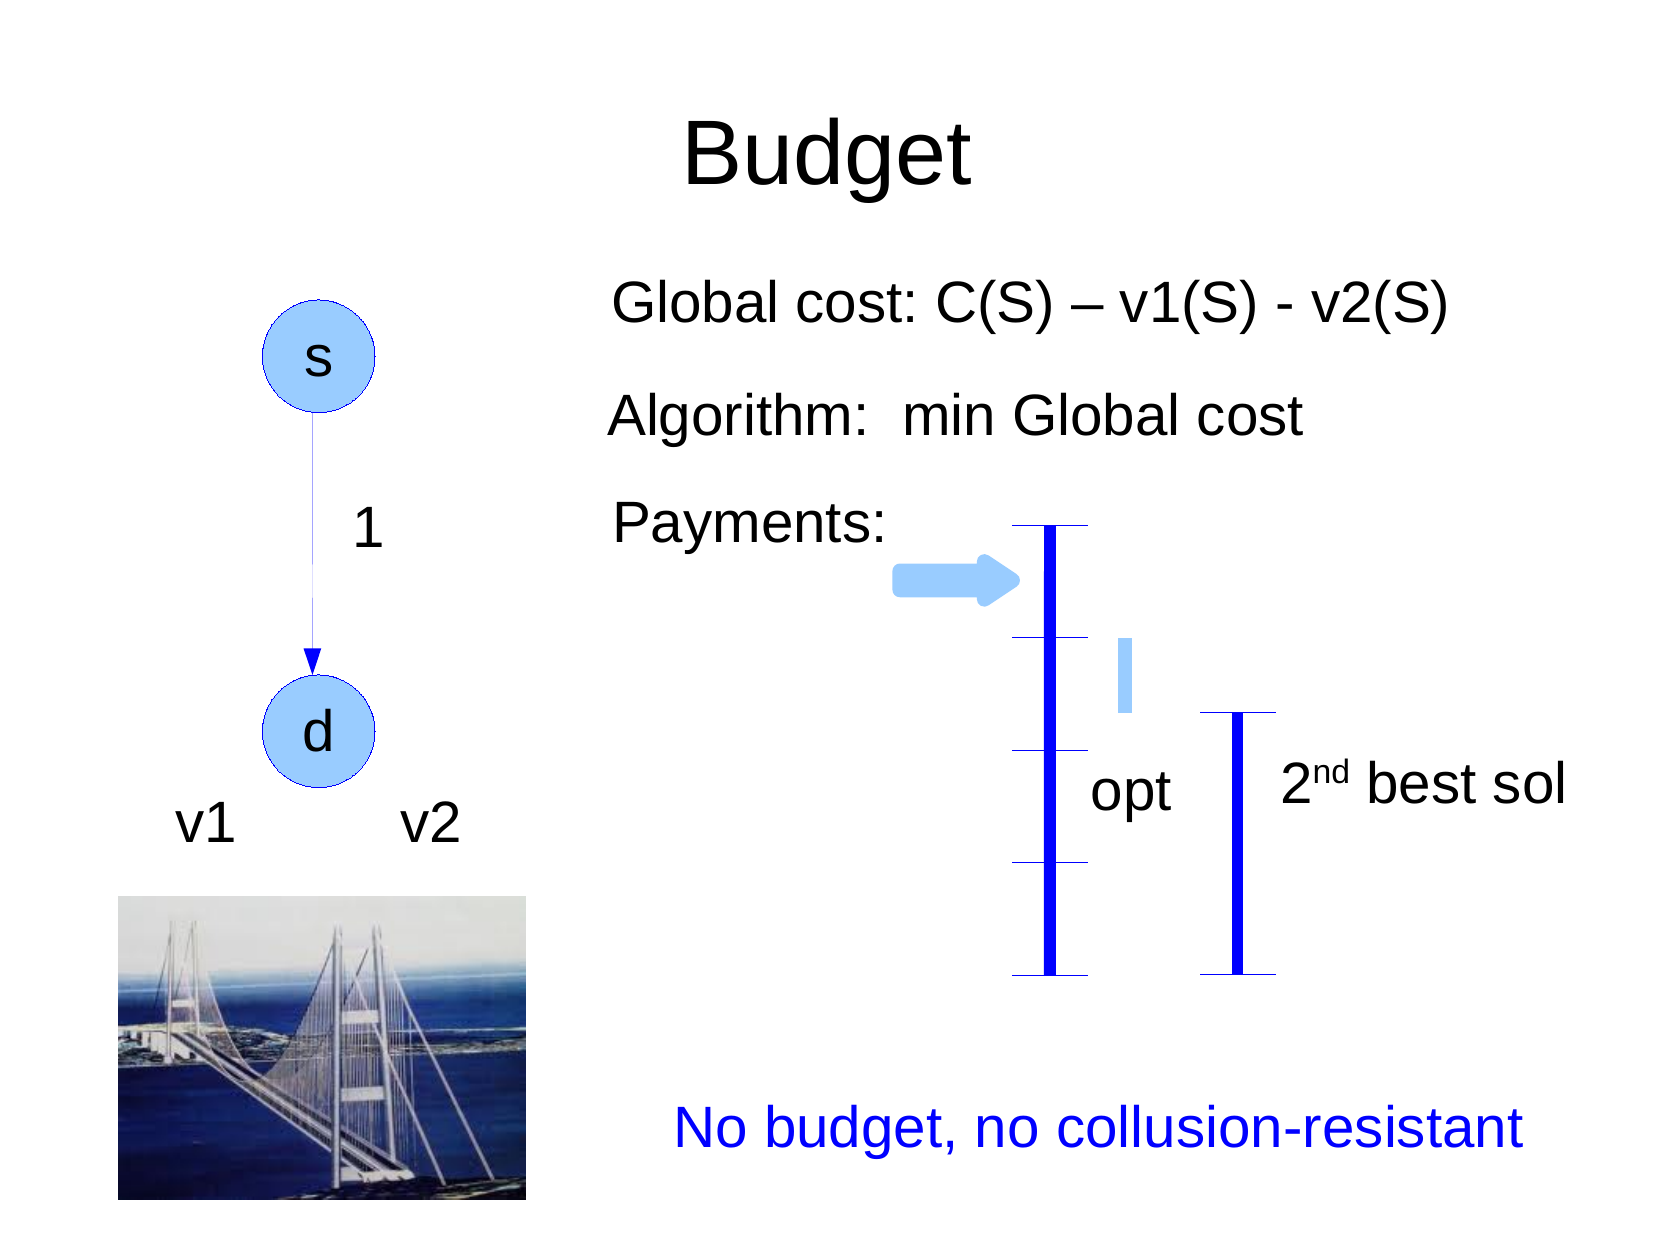

# Budget
Global cost: C(S) – v1(S) - v2(S)
s
Algorithm: min Global cost
Payments:
opt
2nd best sol
1
d
v1
v2
No budget, no collusion-resistant